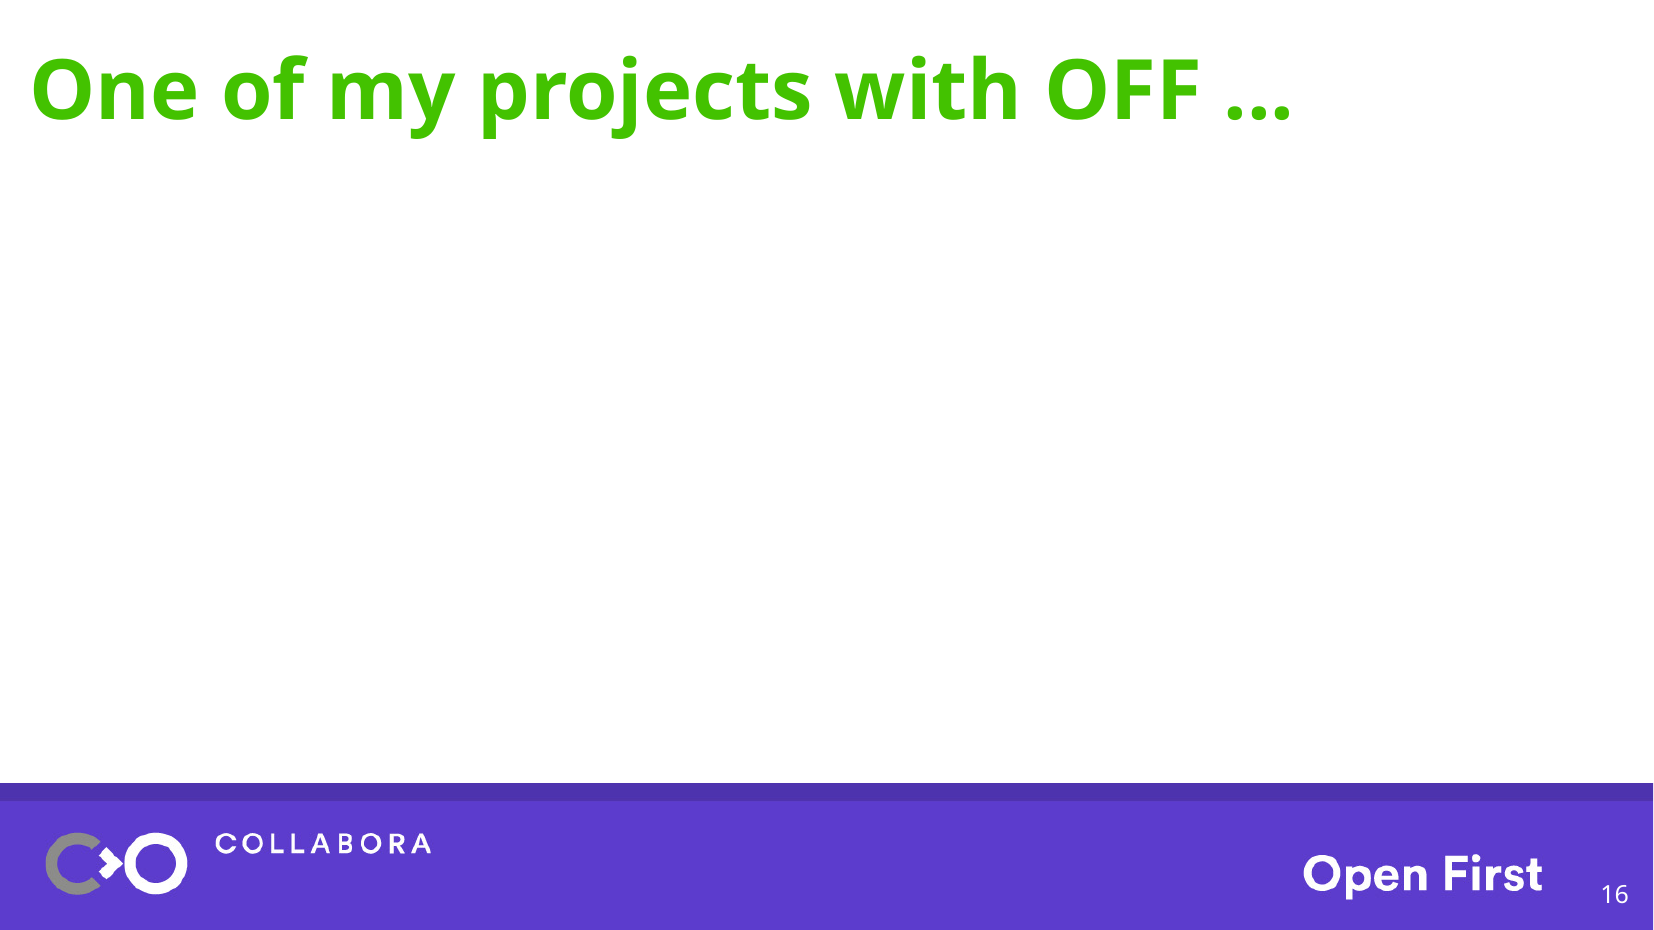

# One of my projects with OFF ...
16